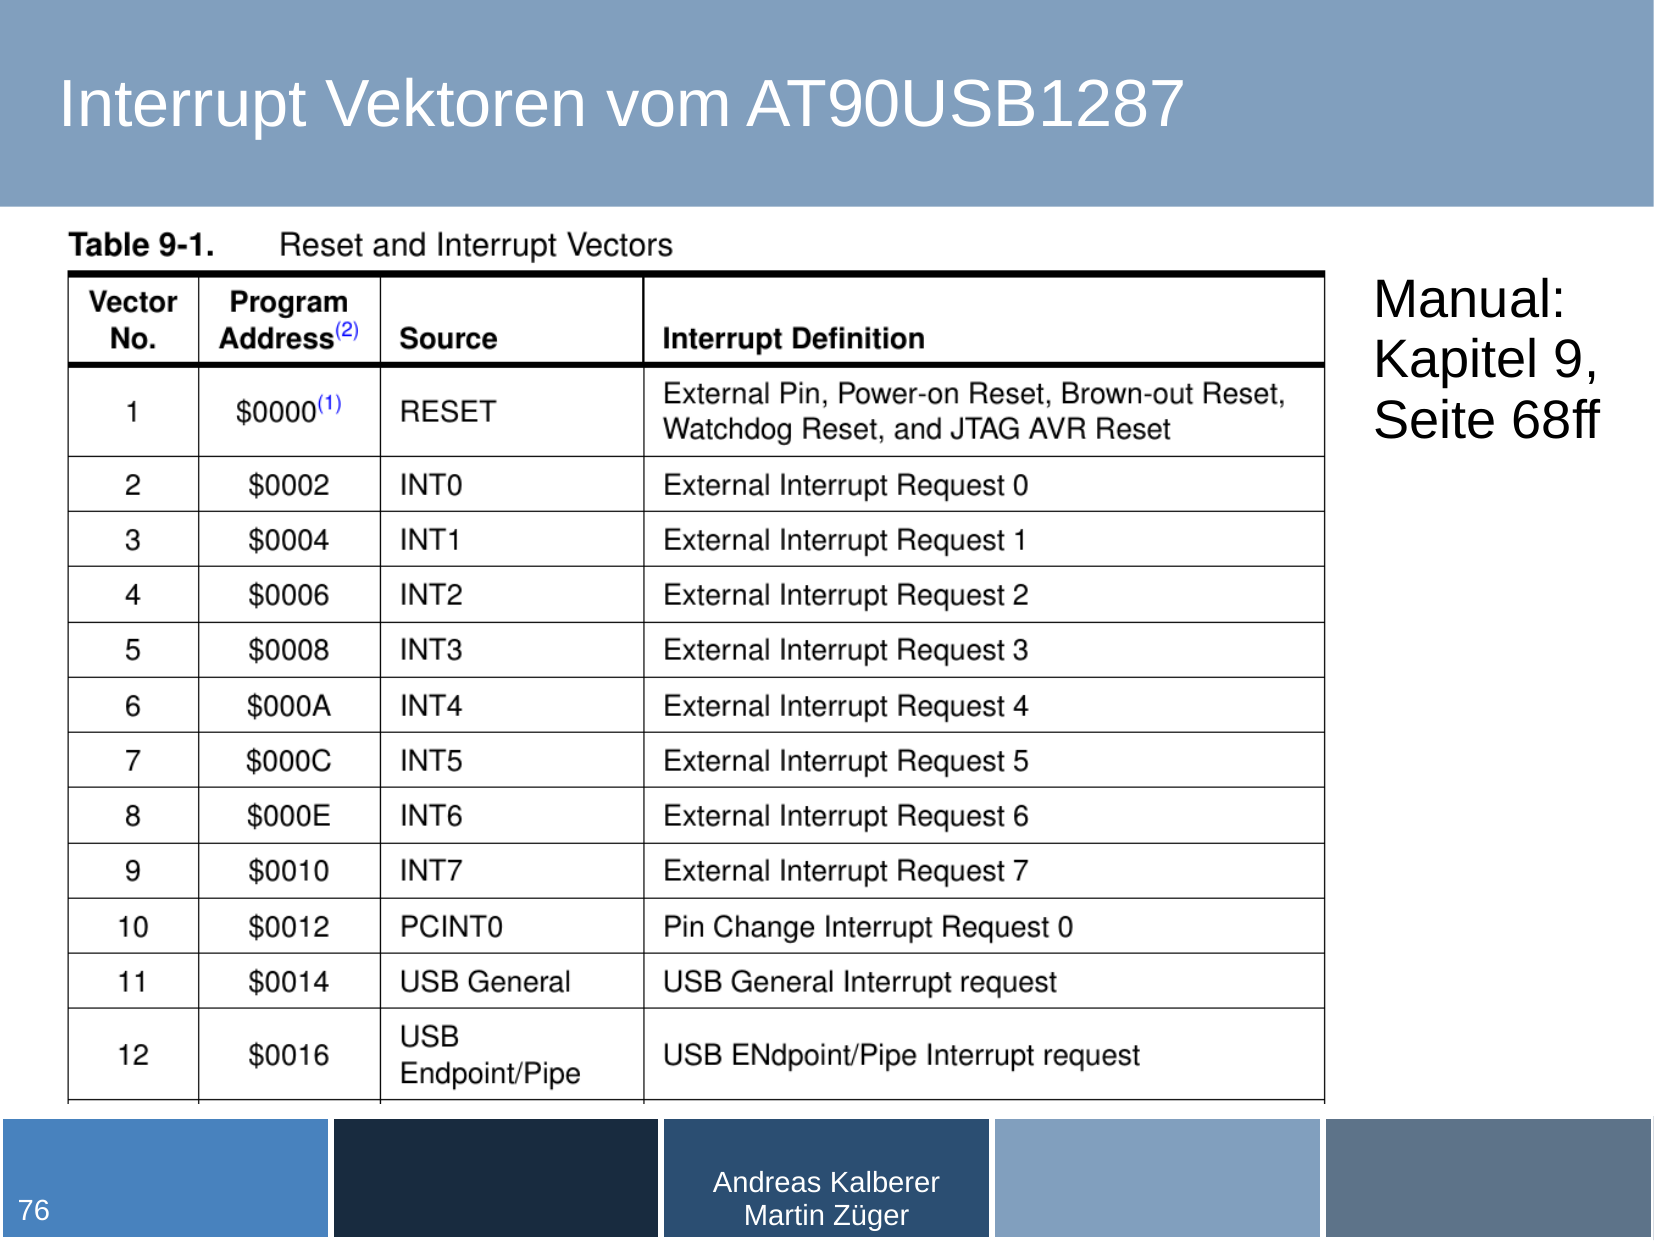

# Interrupt Vektoren vom AT90USB1287
Manual:
Kapitel 9,
Seite 68ff
LibreOffice Productivity Suite
76